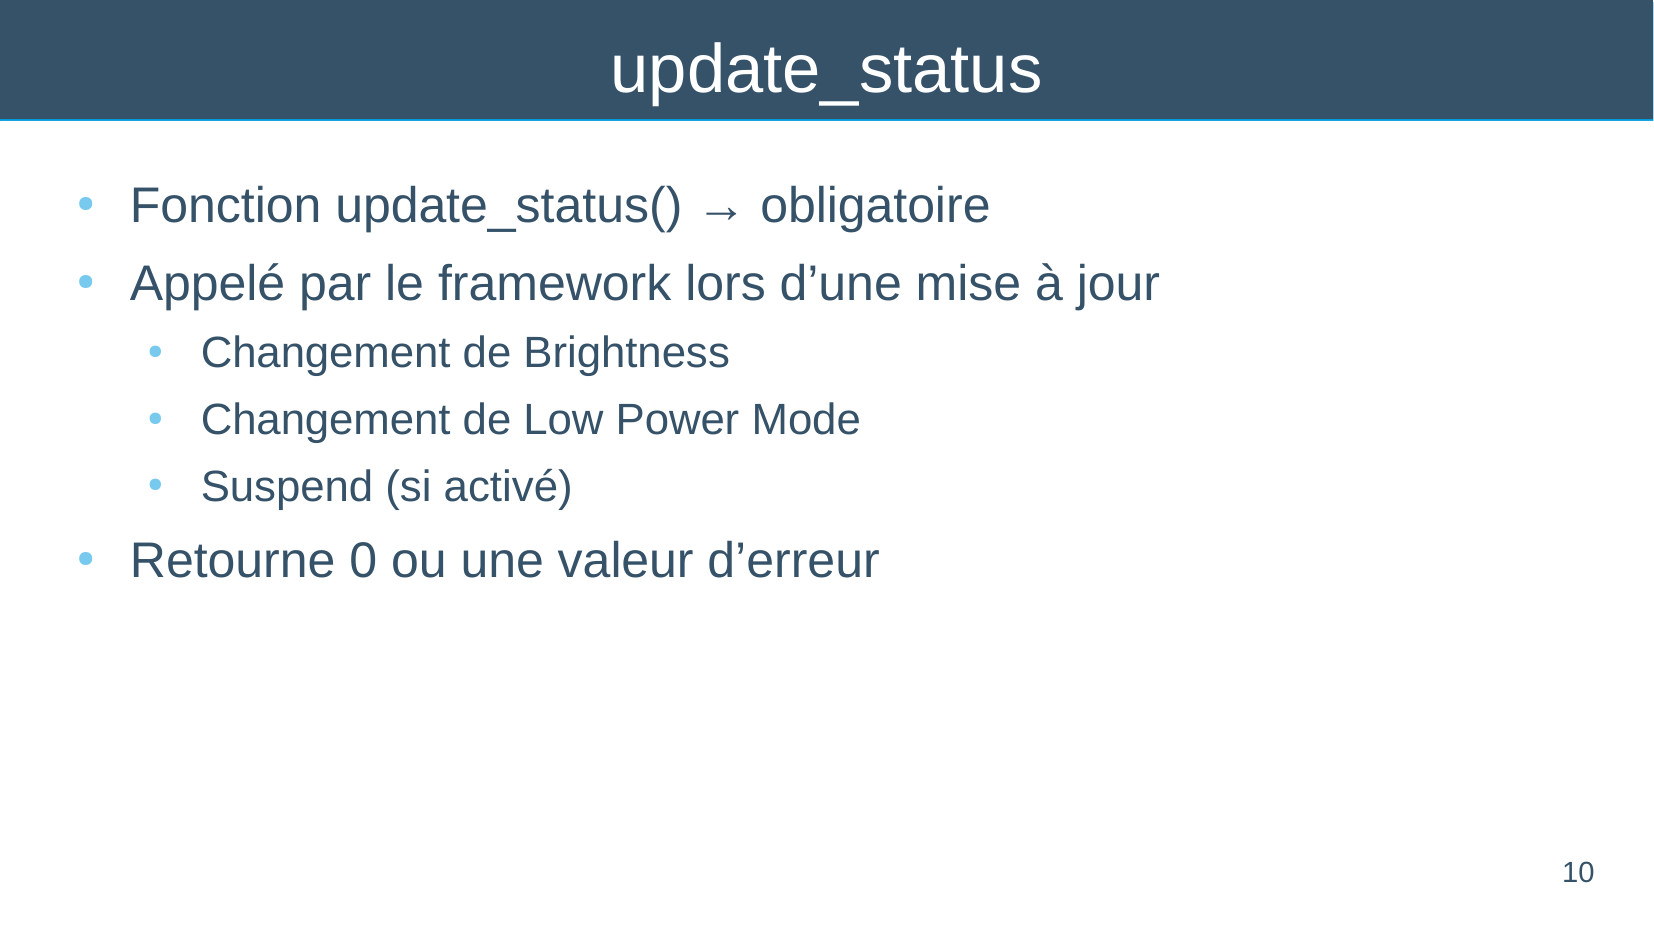

# update_status
Fonction update_status() → obligatoire
Appelé par le framework lors d’une mise à jour
Changement de Brightness
Changement de Low Power Mode
Suspend (si activé)
Retourne 0 ou une valeur d’erreur
10